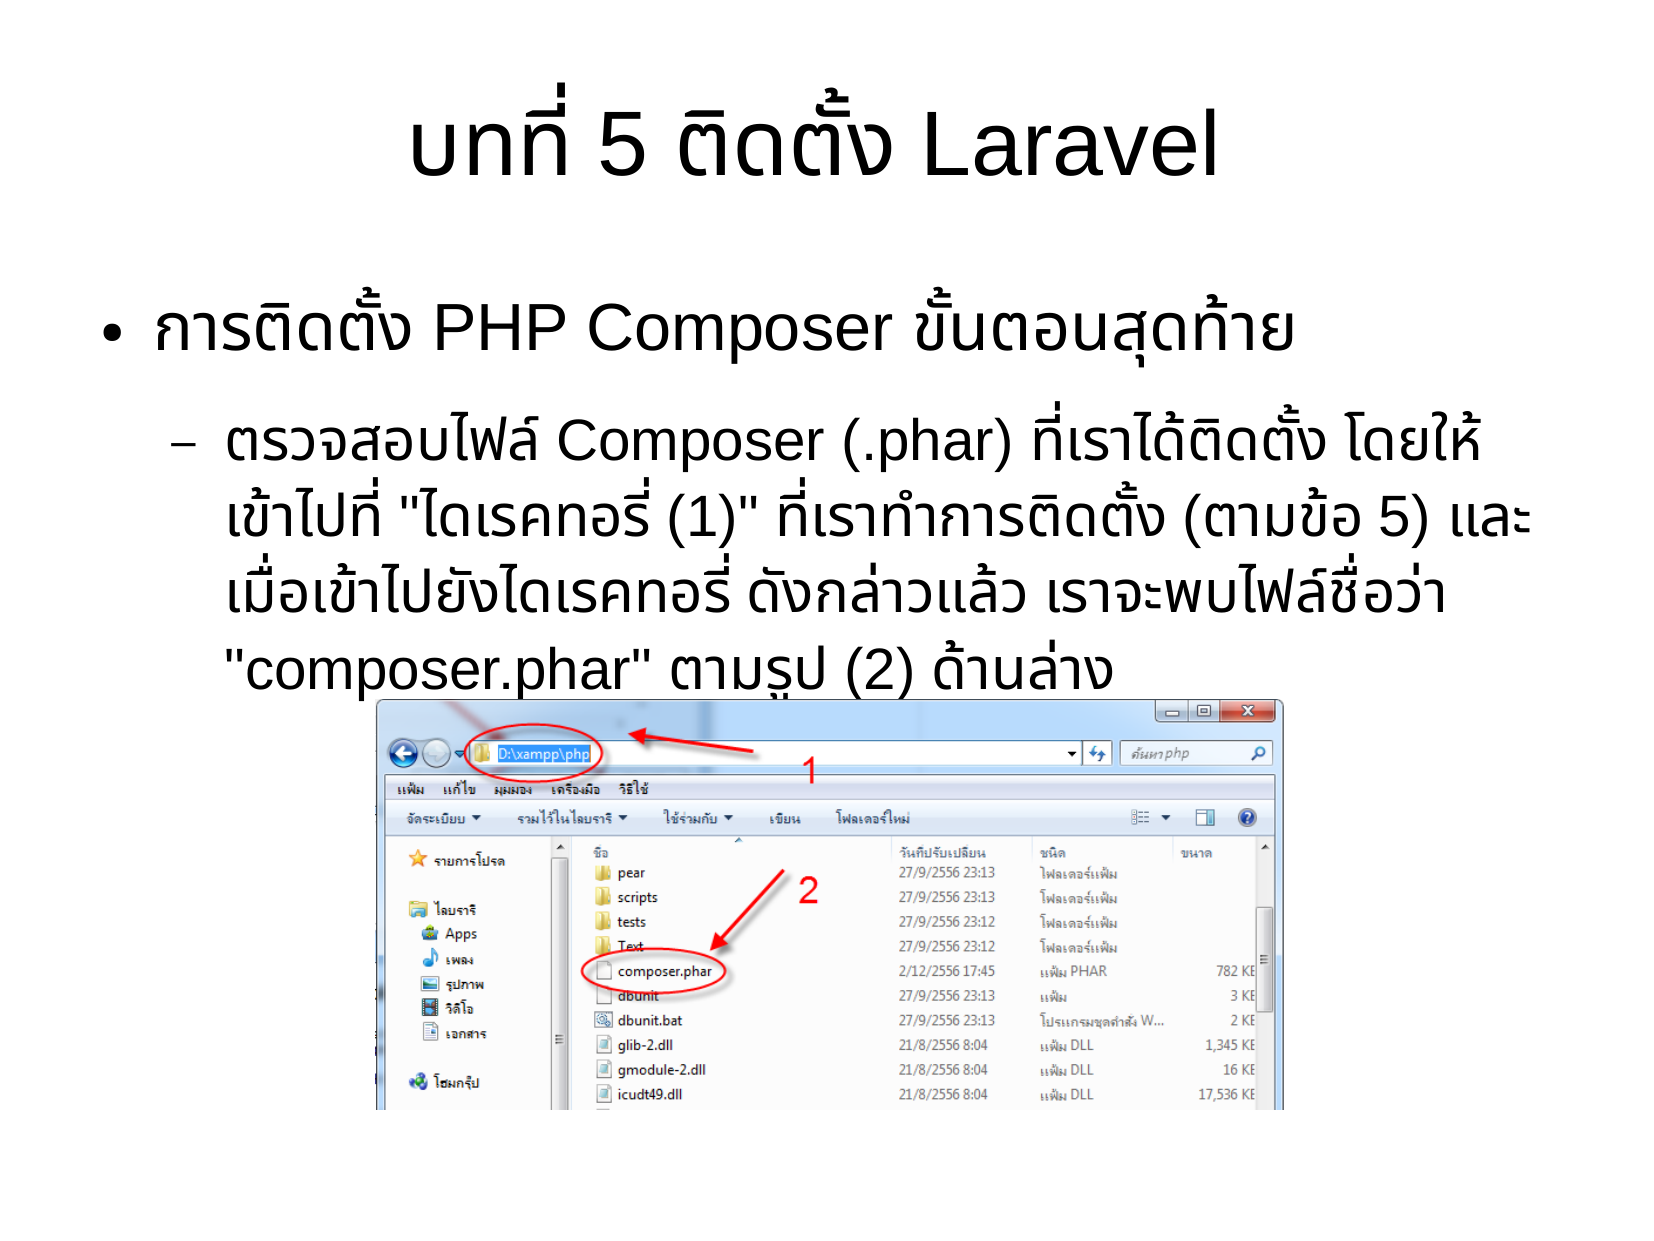

# บทที่ 5 ติดตั้ง Laravel
การติดตั้ง PHP Composer ขั้นตอนสุดท้าย
ตรวจสอบไฟล์ Composer (.phar) ที่เราได้ติดตั้ง โดยให้เข้าไปที่ "ไดเรคทอรี่ (1)" ที่เราทำการติดตั้ง (ตามข้อ 5) และเมื่อเข้าไปยังไดเรคทอรี่ ดังกล่าวแล้ว เราจะพบไฟล์ชื่อว่า "composer.phar" ตามรูป (2) ด้านล่าง